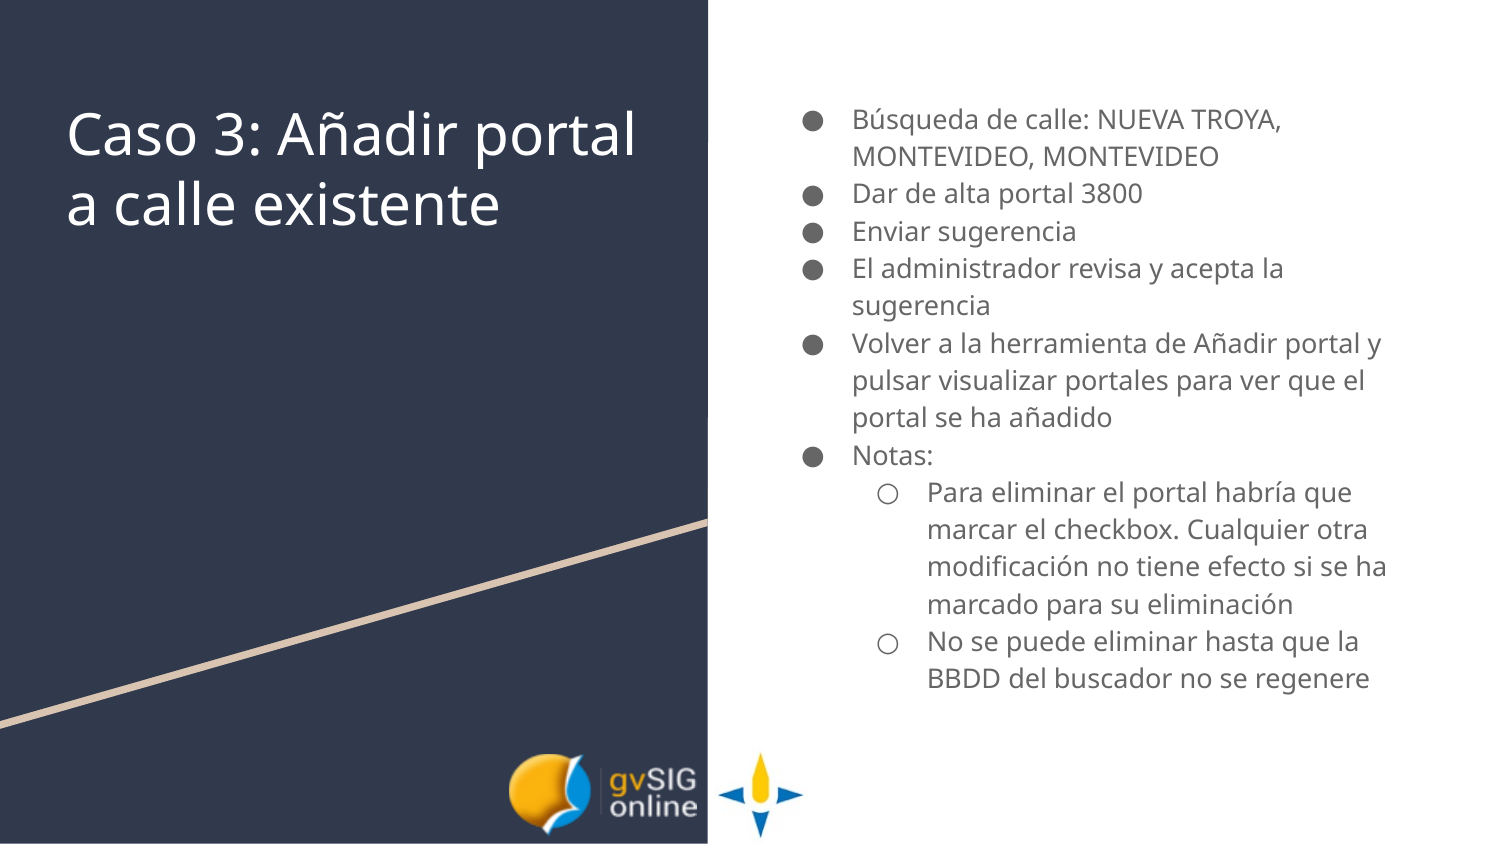

# Caso 3: Añadir portal a calle existente
Búsqueda de calle: NUEVA TROYA, MONTEVIDEO, MONTEVIDEO
Dar de alta portal 3800
Enviar sugerencia
El administrador revisa y acepta la sugerencia
Volver a la herramienta de Añadir portal y pulsar visualizar portales para ver que el portal se ha añadido
Notas:
Para eliminar el portal habría que marcar el checkbox. Cualquier otra modificación no tiene efecto si se ha marcado para su eliminación
No se puede eliminar hasta que la BBDD del buscador no se regenere